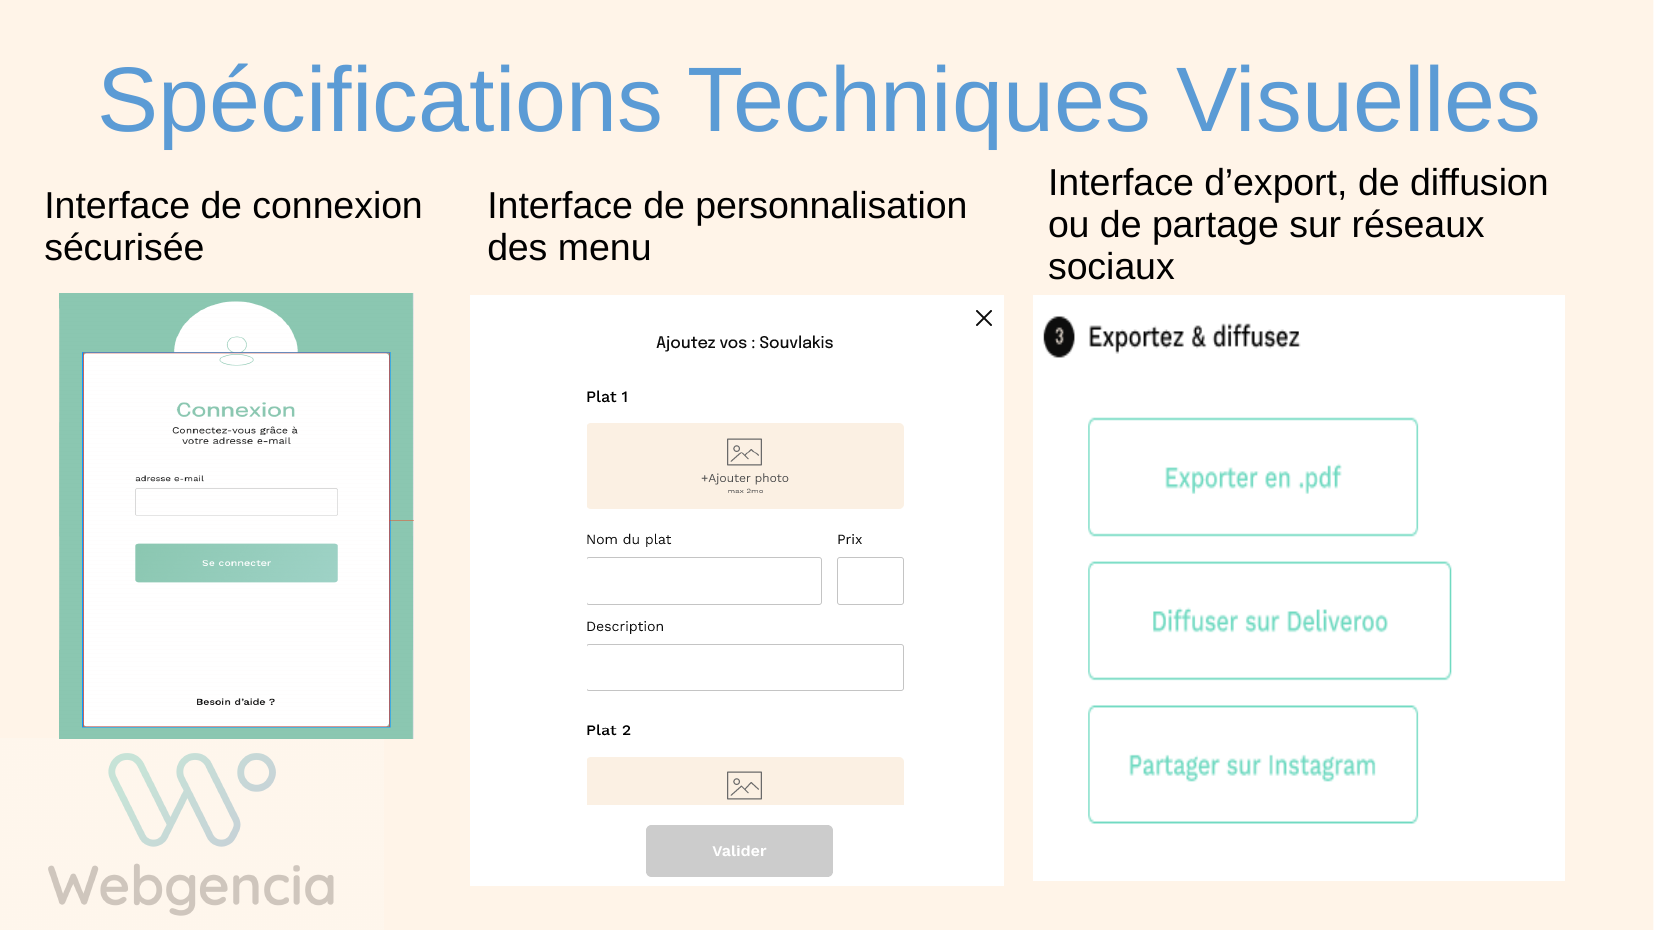

# Spécifications Techniques Visuelles
Interface d’export, de diffusion ou de partage sur réseaux sociaux
Interface de connexion sécurisée
Interface de personnalisation des menu